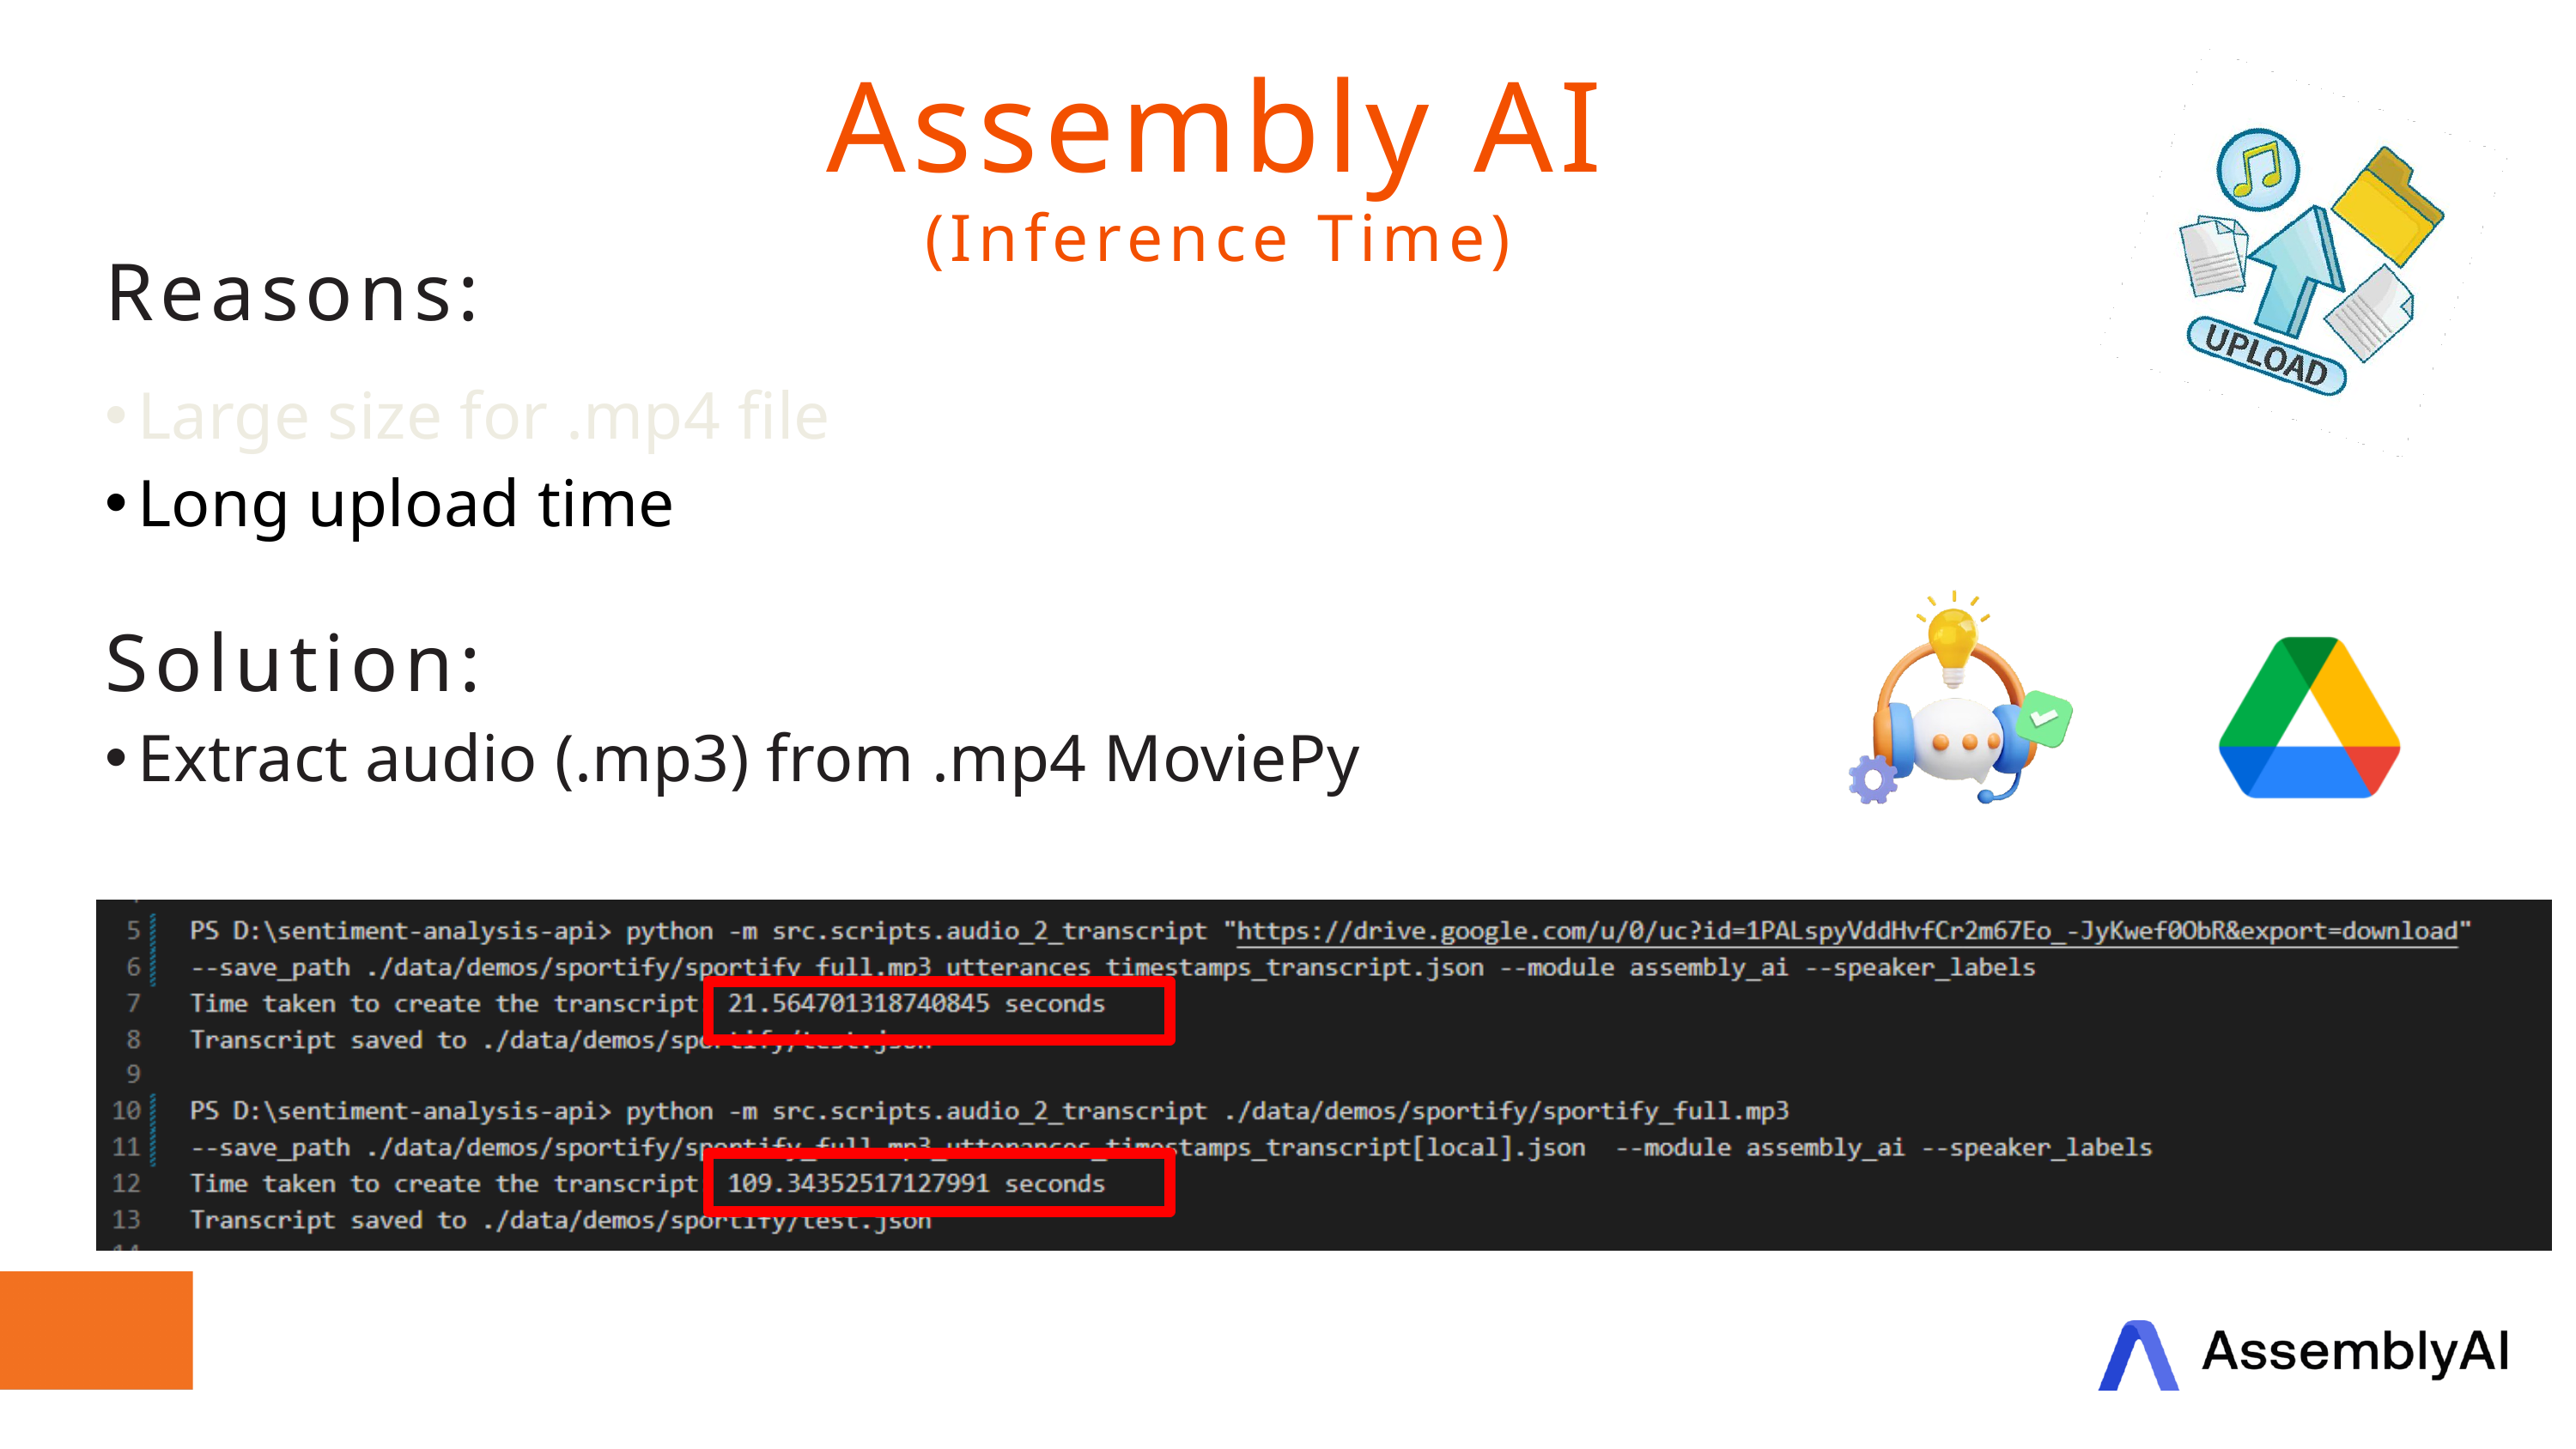

Assembly AI
(Inference Time)
Reasons:
Large size for .mp4 file
Long upload time
Solution:
Extract audio (.mp3) from .mp4 MoviePy